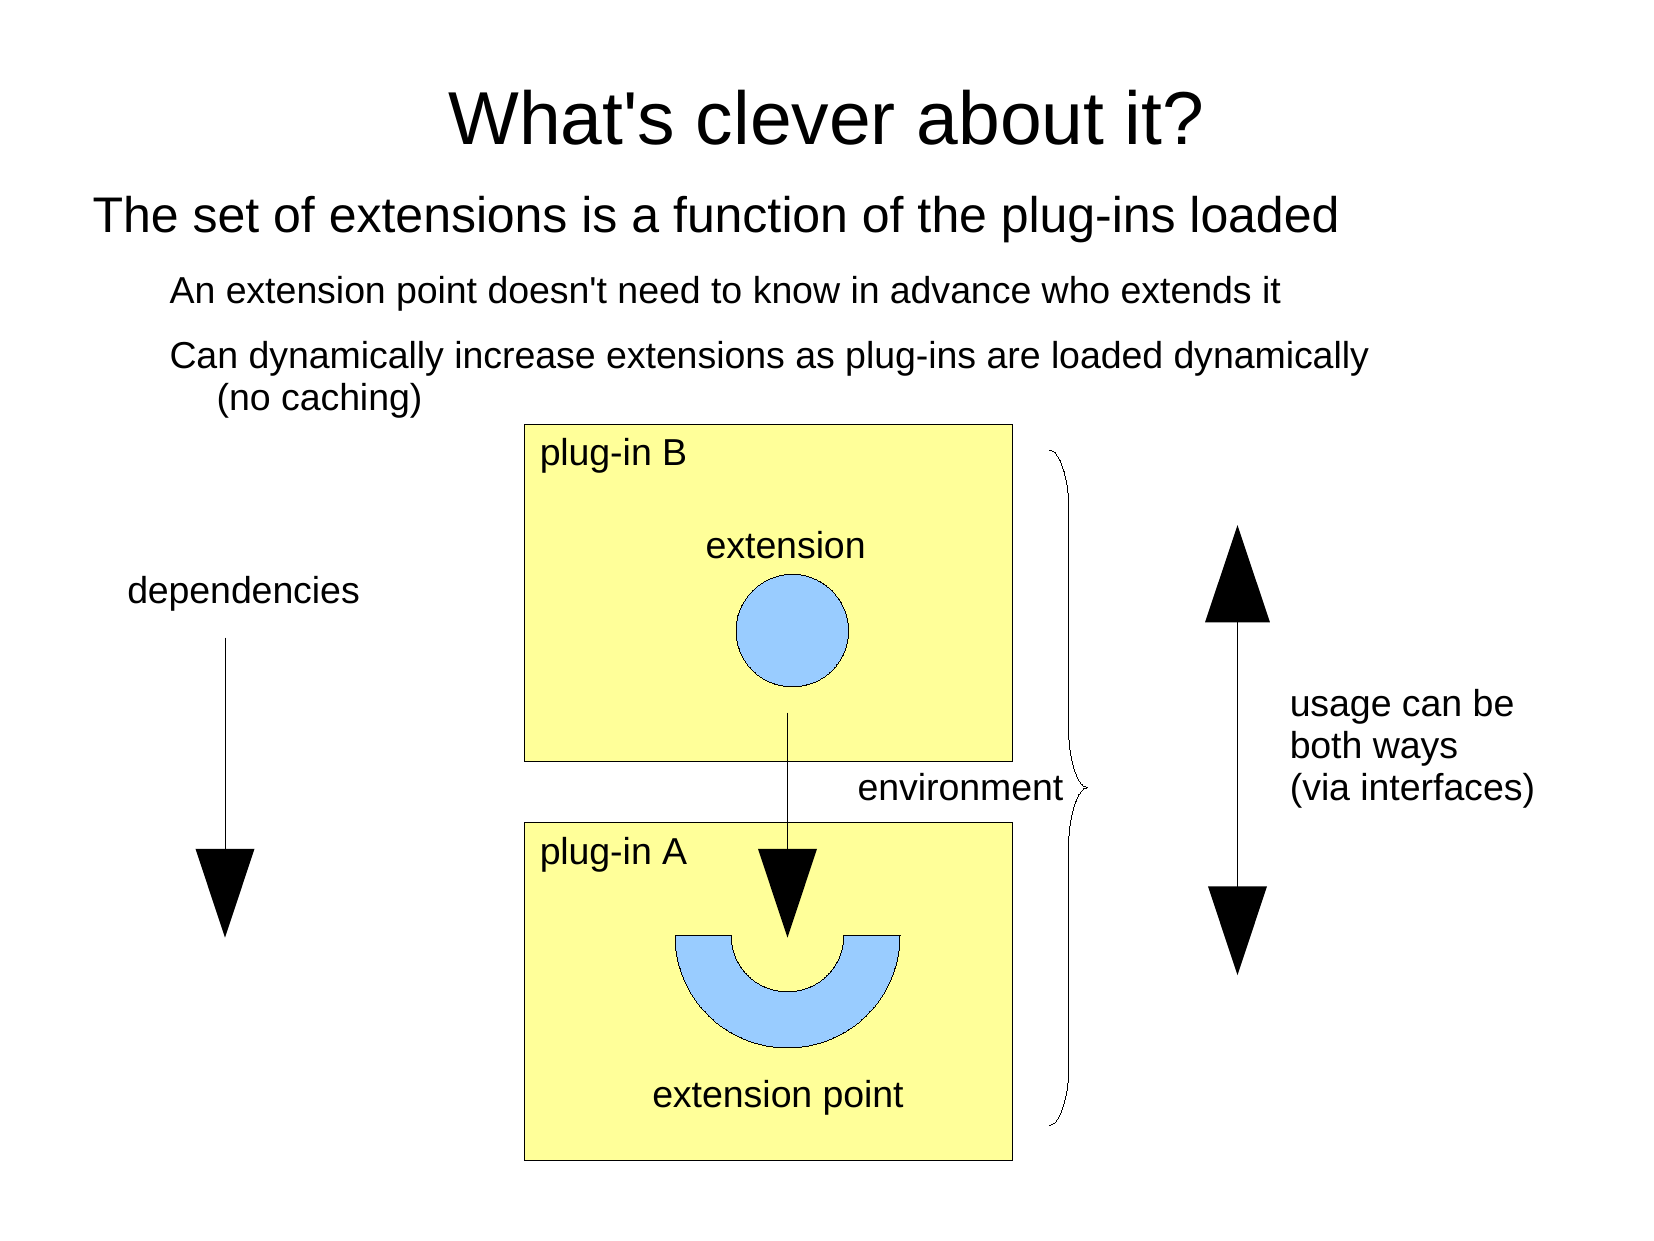

# What's clever about it?
The set of extensions is a function of the plug-ins loaded
An extension point doesn't need to know in advance who extends it
Can dynamically increase extensions as plug-ins are loaded dynamically
(no caching)
plug-in B
environment
extension
dependencies
usage can be
both ways
(via interfaces)
plug-in A
extension point